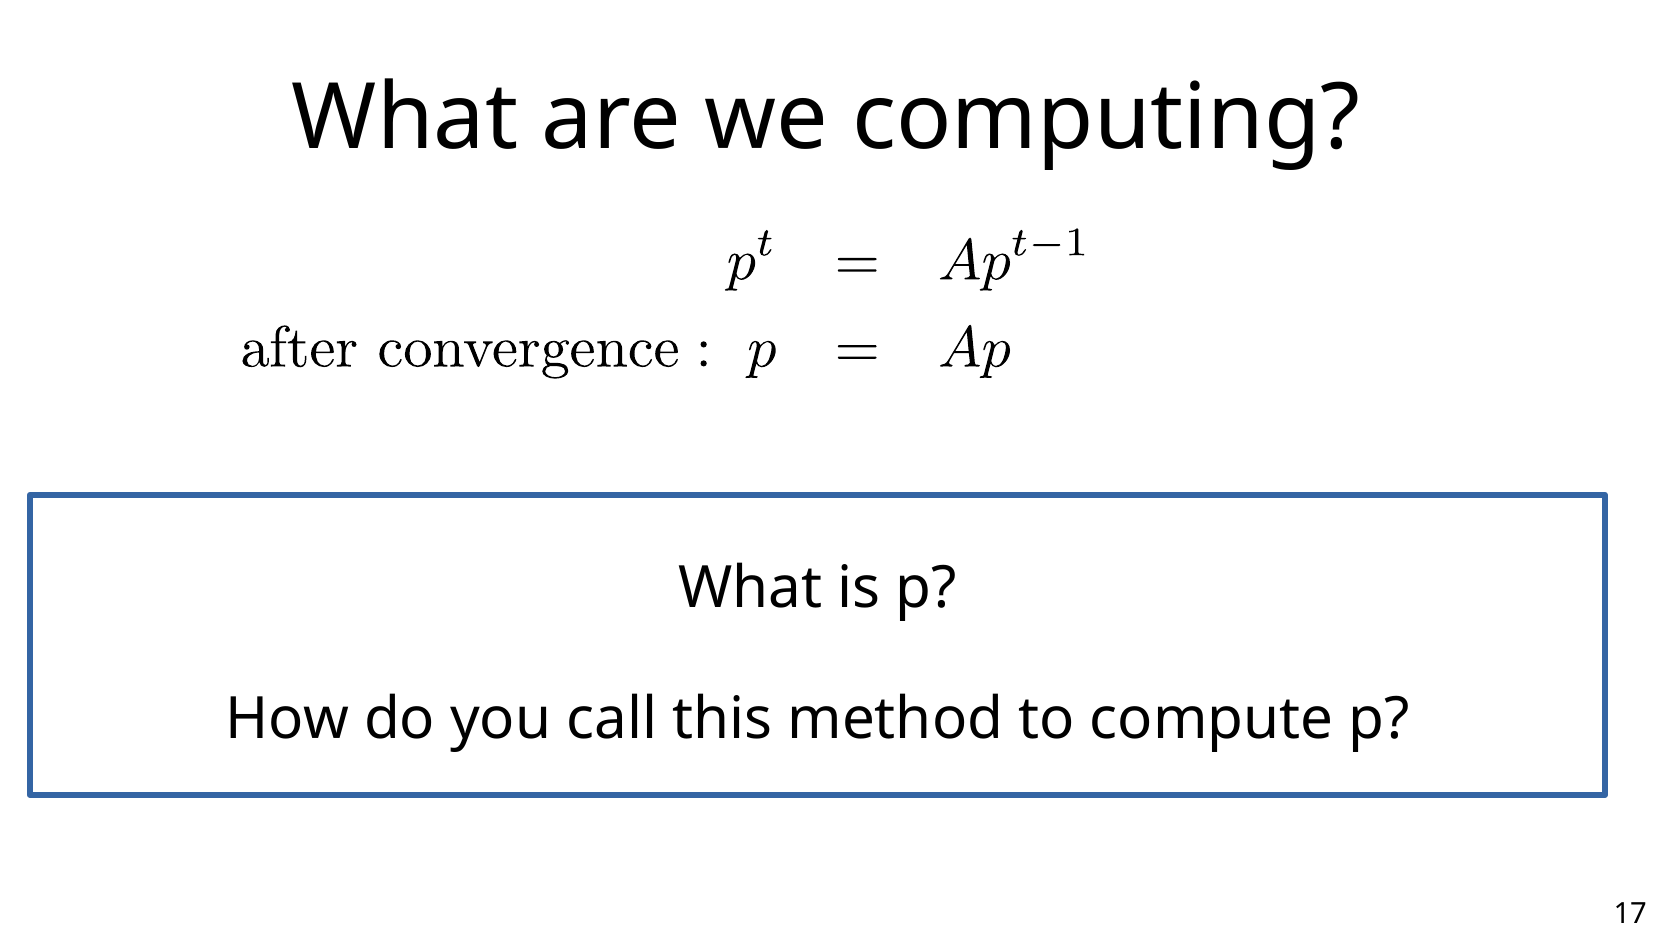

# What are we computing?
What is p?
How do you call this method to compute p?
17